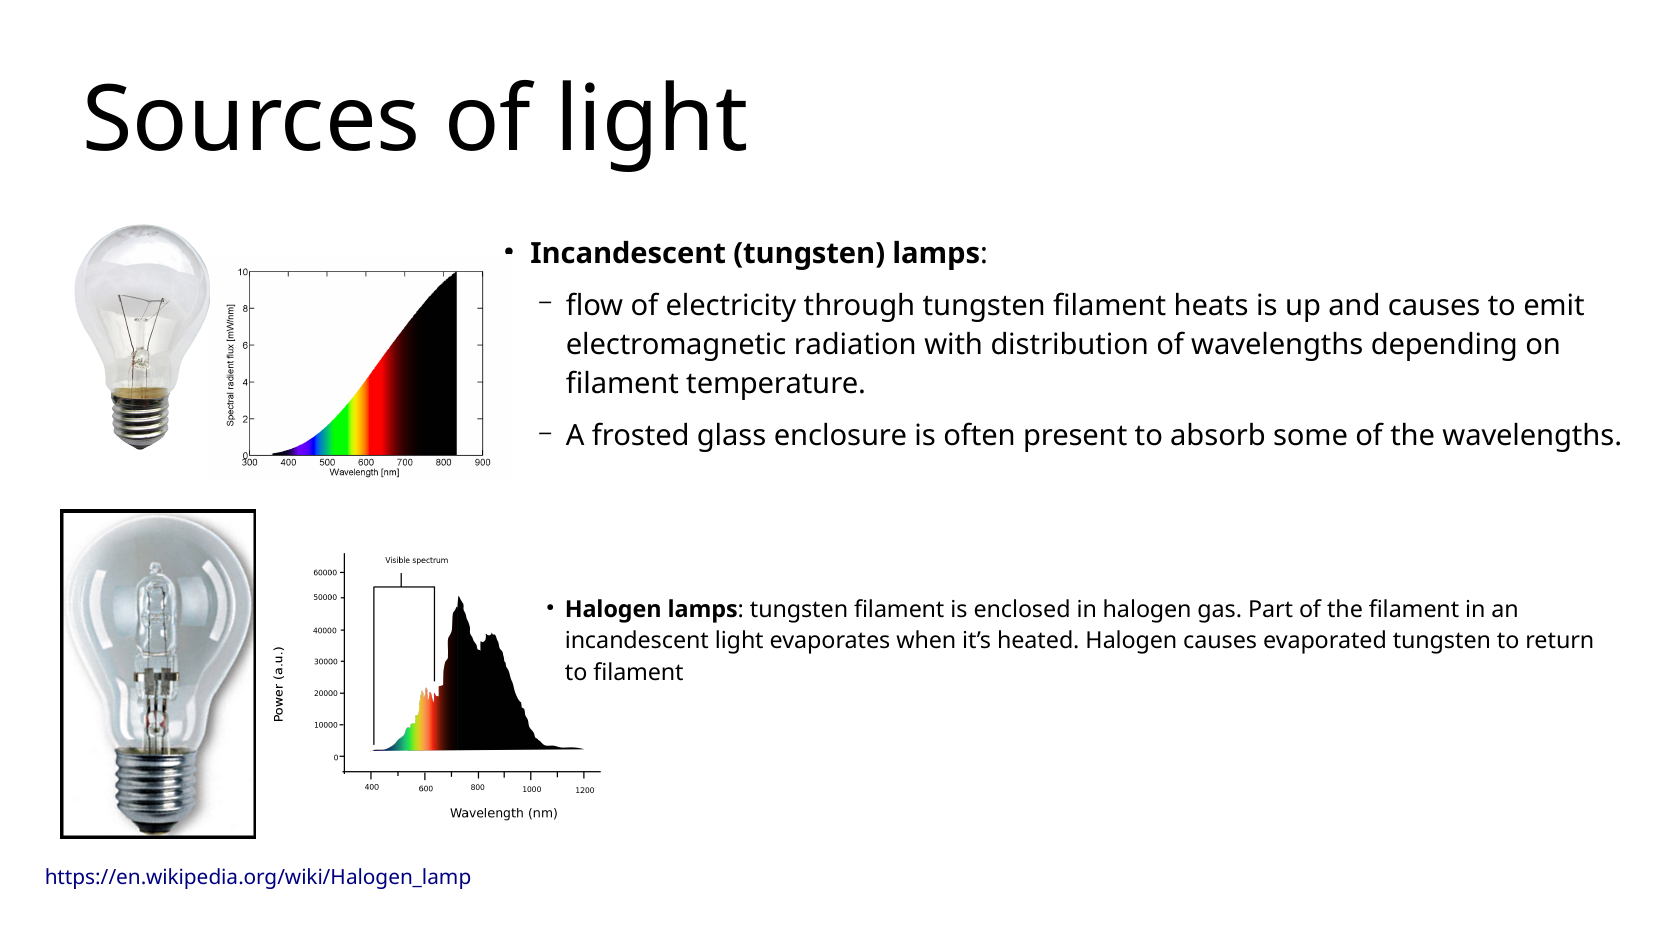

# Sources of light
Incandescent (tungsten) lamps:
flow of electricity through tungsten filament heats is up and causes to emit electromagnetic radiation with distribution of wavelengths depending on filament temperature.
A frosted glass enclosure is often present to absorb some of the wavelengths.
Halogen lamps: tungsten filament is enclosed in halogen gas. Part of the filament in an incandescent light evaporates when it’s heated. Halogen causes evaporated tungsten to return to filament
https://en.wikipedia.org/wiki/Halogen_lamp